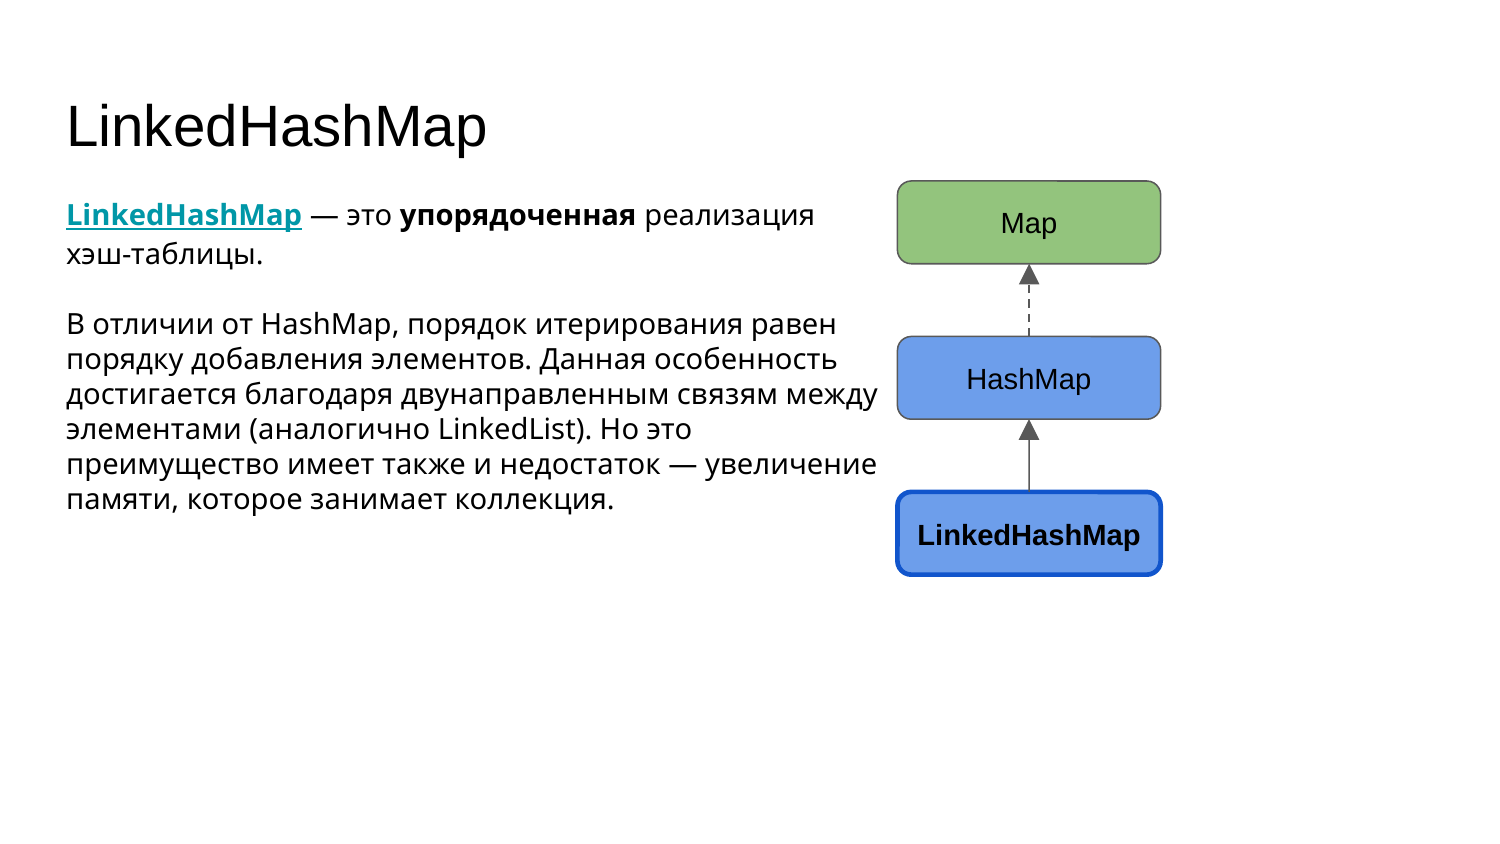

# LinkedHashMap
LinkedHashMap — это упорядоченная реализация хэш-таблицы.
В отличии от HashMap, порядок итерирования равен порядку добавления элементов. Данная особенность достигается благодаря двунаправленным связям между элементами (аналогично LinkedList). Но это преимущество имеет также и недостаток — увеличение памяти, которое занимает коллекция.
Map
HashMap
LinkedHashMap